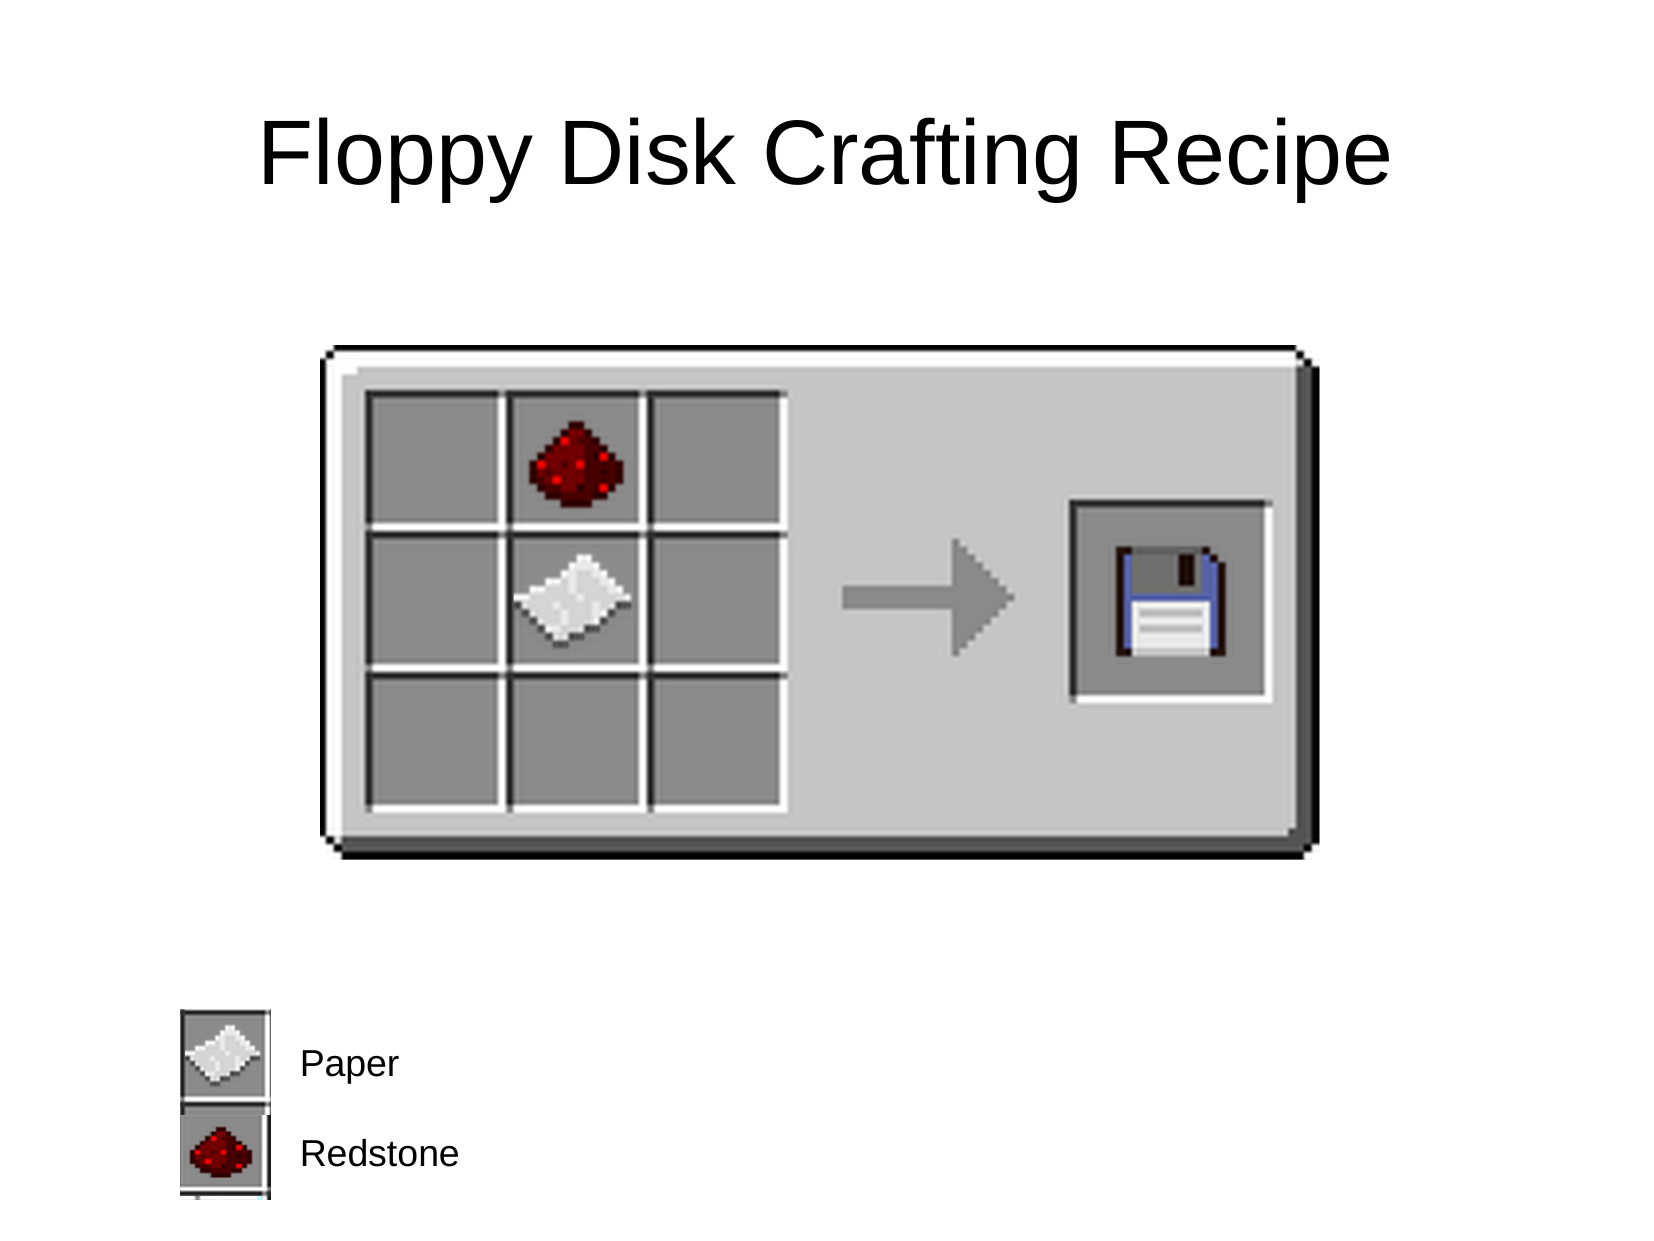

# Floppy Disk Crafting Recipe
Paper
Redstone